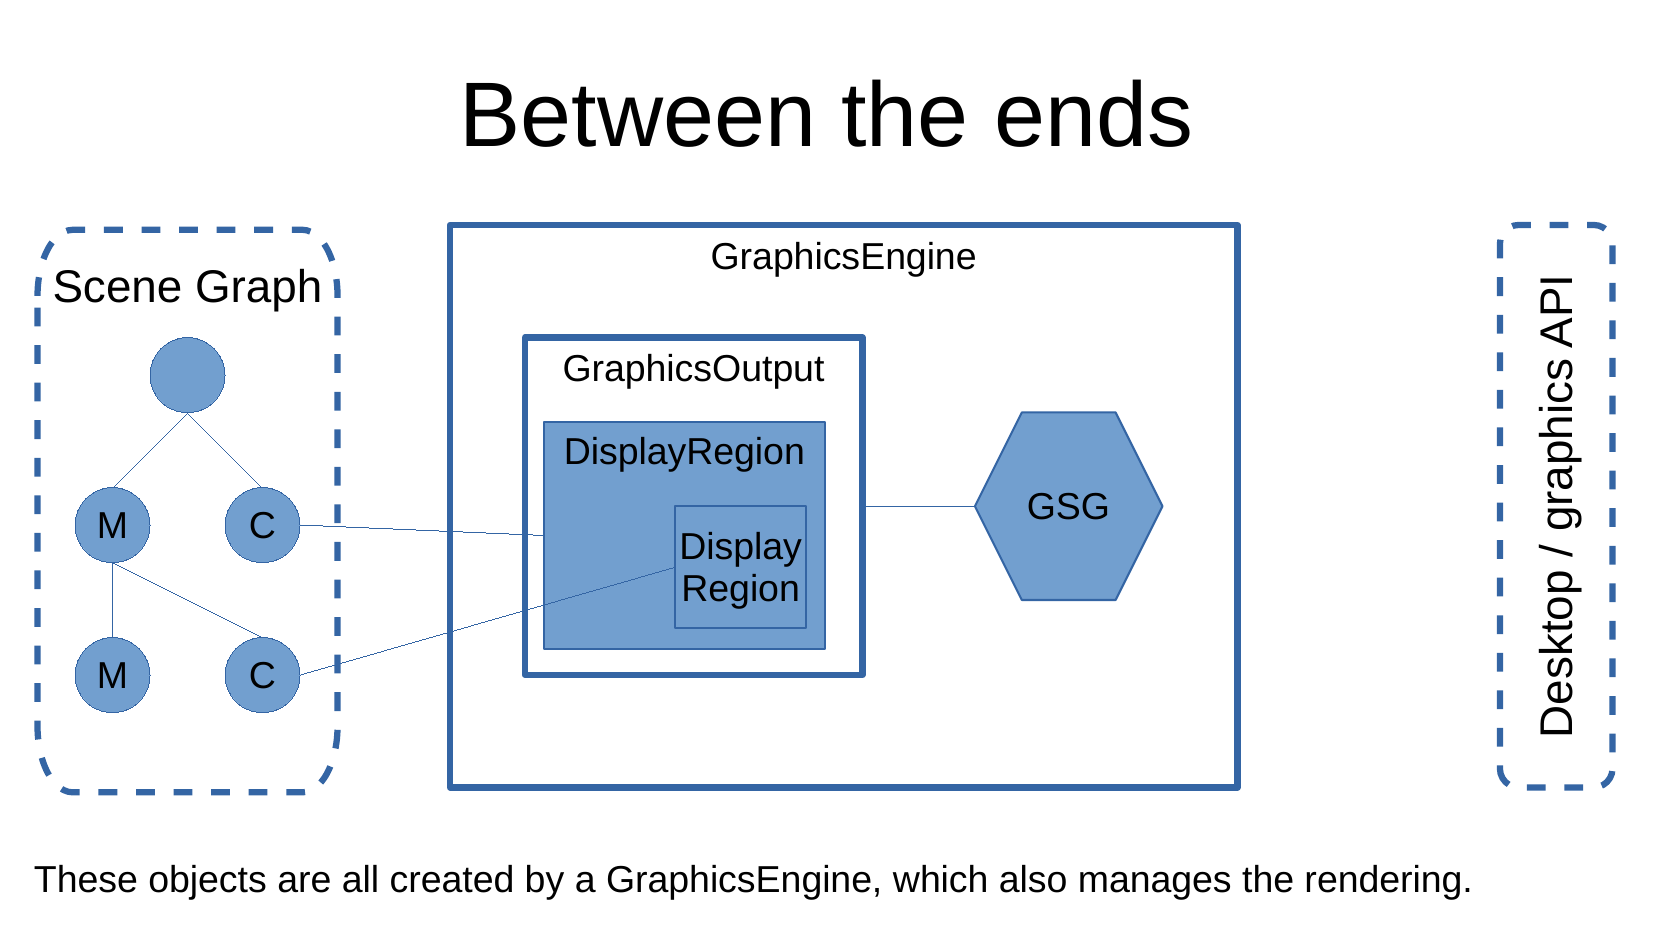

# Between the ends
GraphicsEngine
Scene Graph
GraphicsOutput
GSG
DisplayRegion
Desktop / graphics API
M
C
Display
Region
M
C
These objects are all created by a GraphicsEngine, which also manages the rendering.